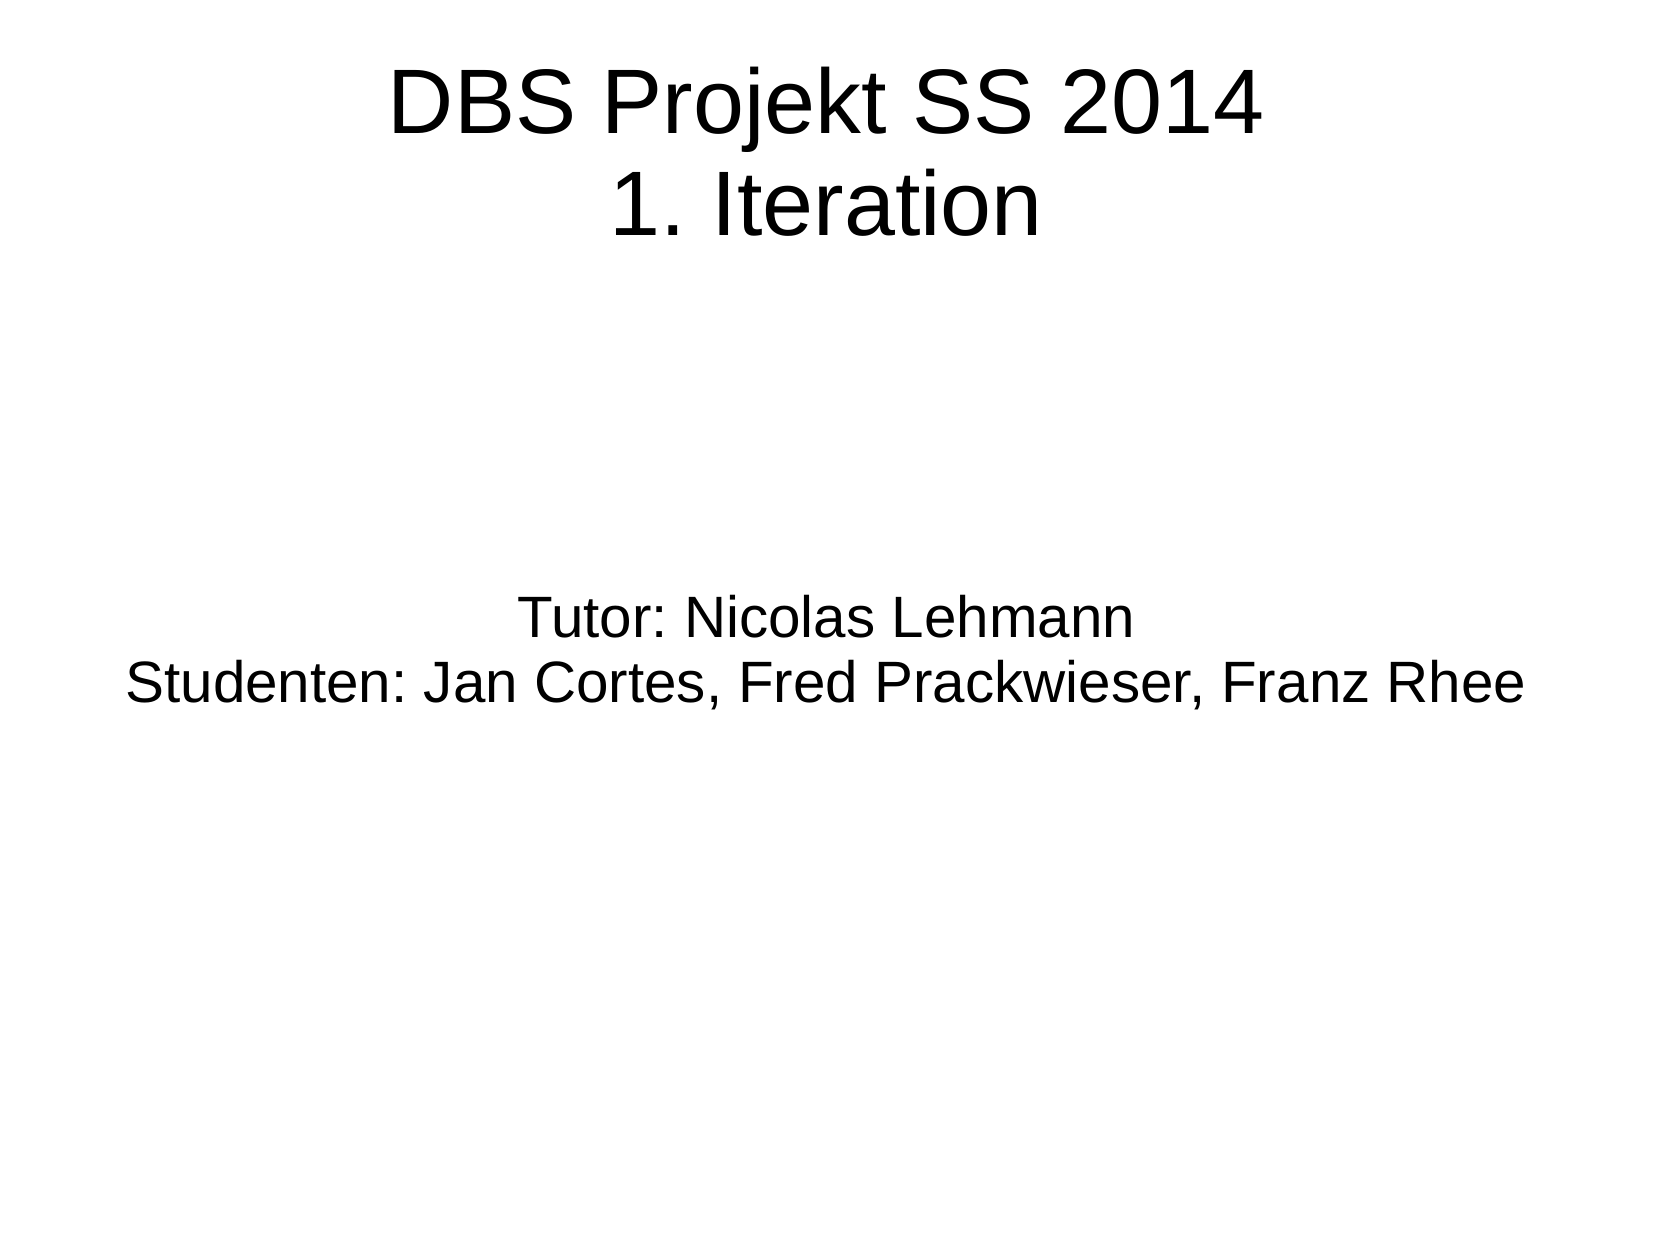

# DBS Projekt SS 2014 1. Iteration
Tutor: Nicolas Lehmann
Studenten: Jan Cortes, Fred Prackwieser, Franz Rhee